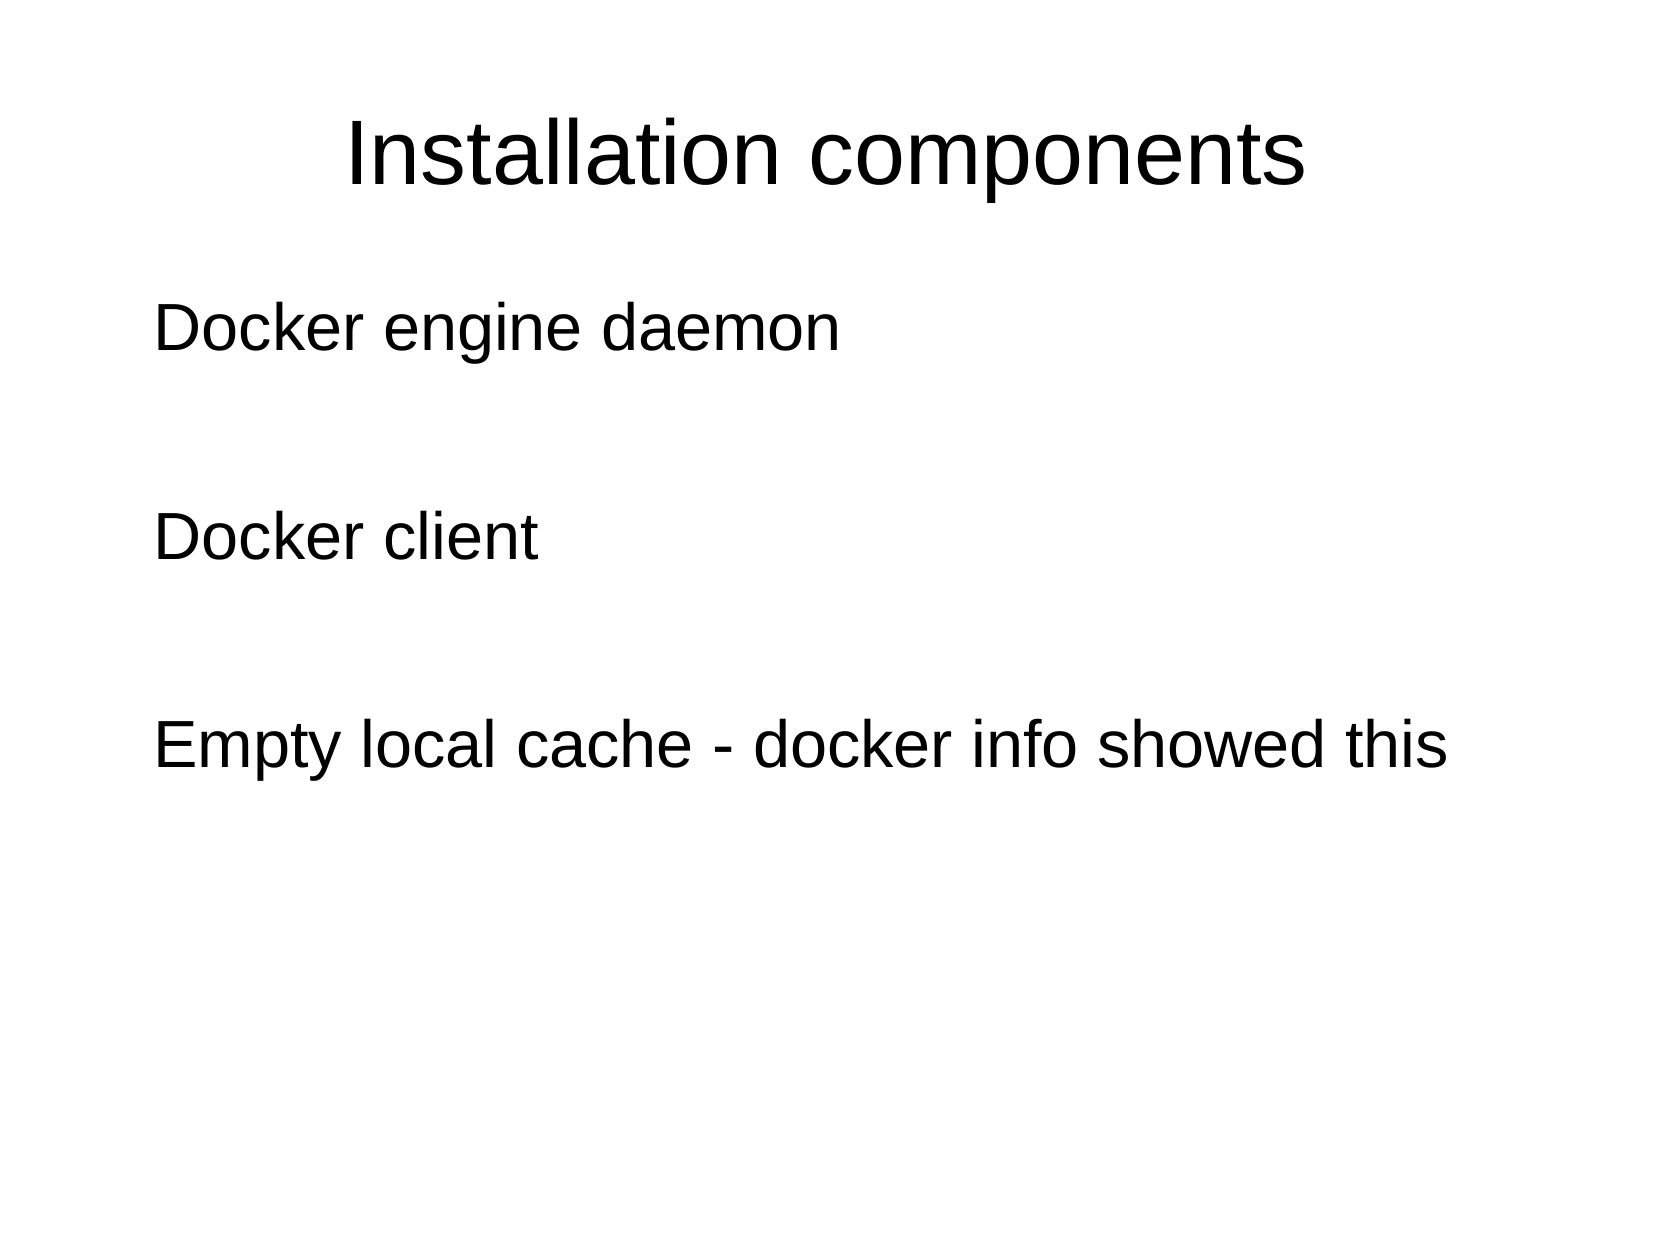

# Installation components
Docker engine daemon
Docker client
Empty local cache - docker info showed this